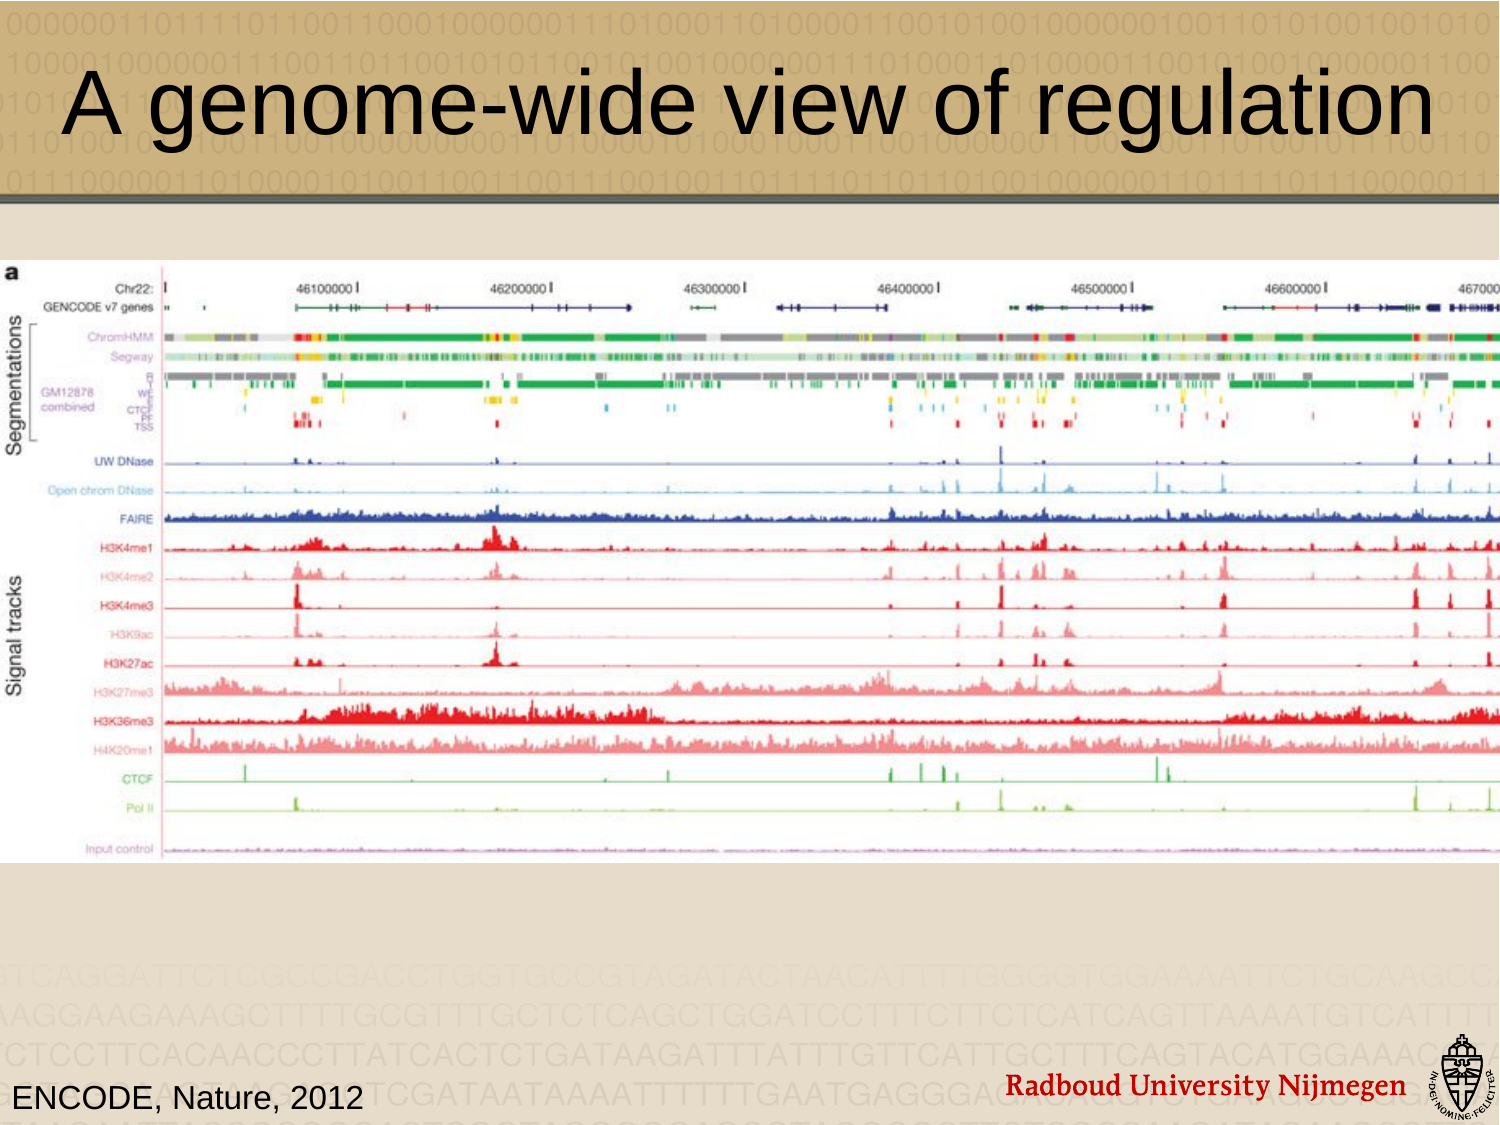

# A genome-wide view of regulation
ENCODE, Nature, 2012